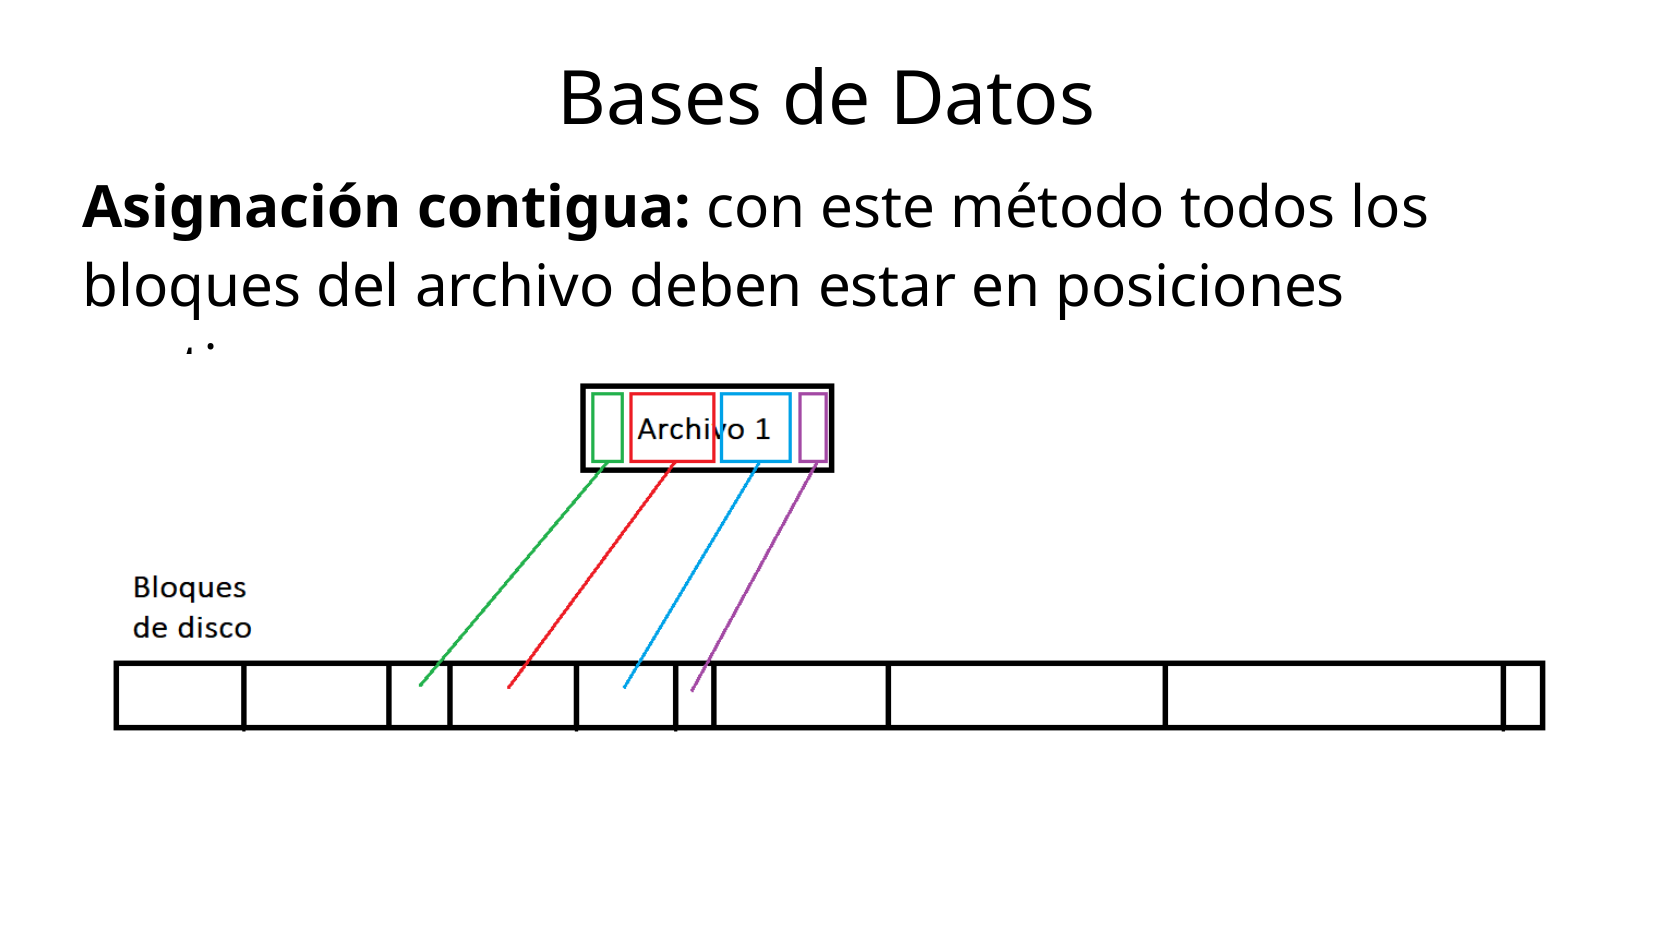

# Bases de Datos
Asignación contigua: con este método todos los bloques del archivo deben estar en posiciones contiguas.